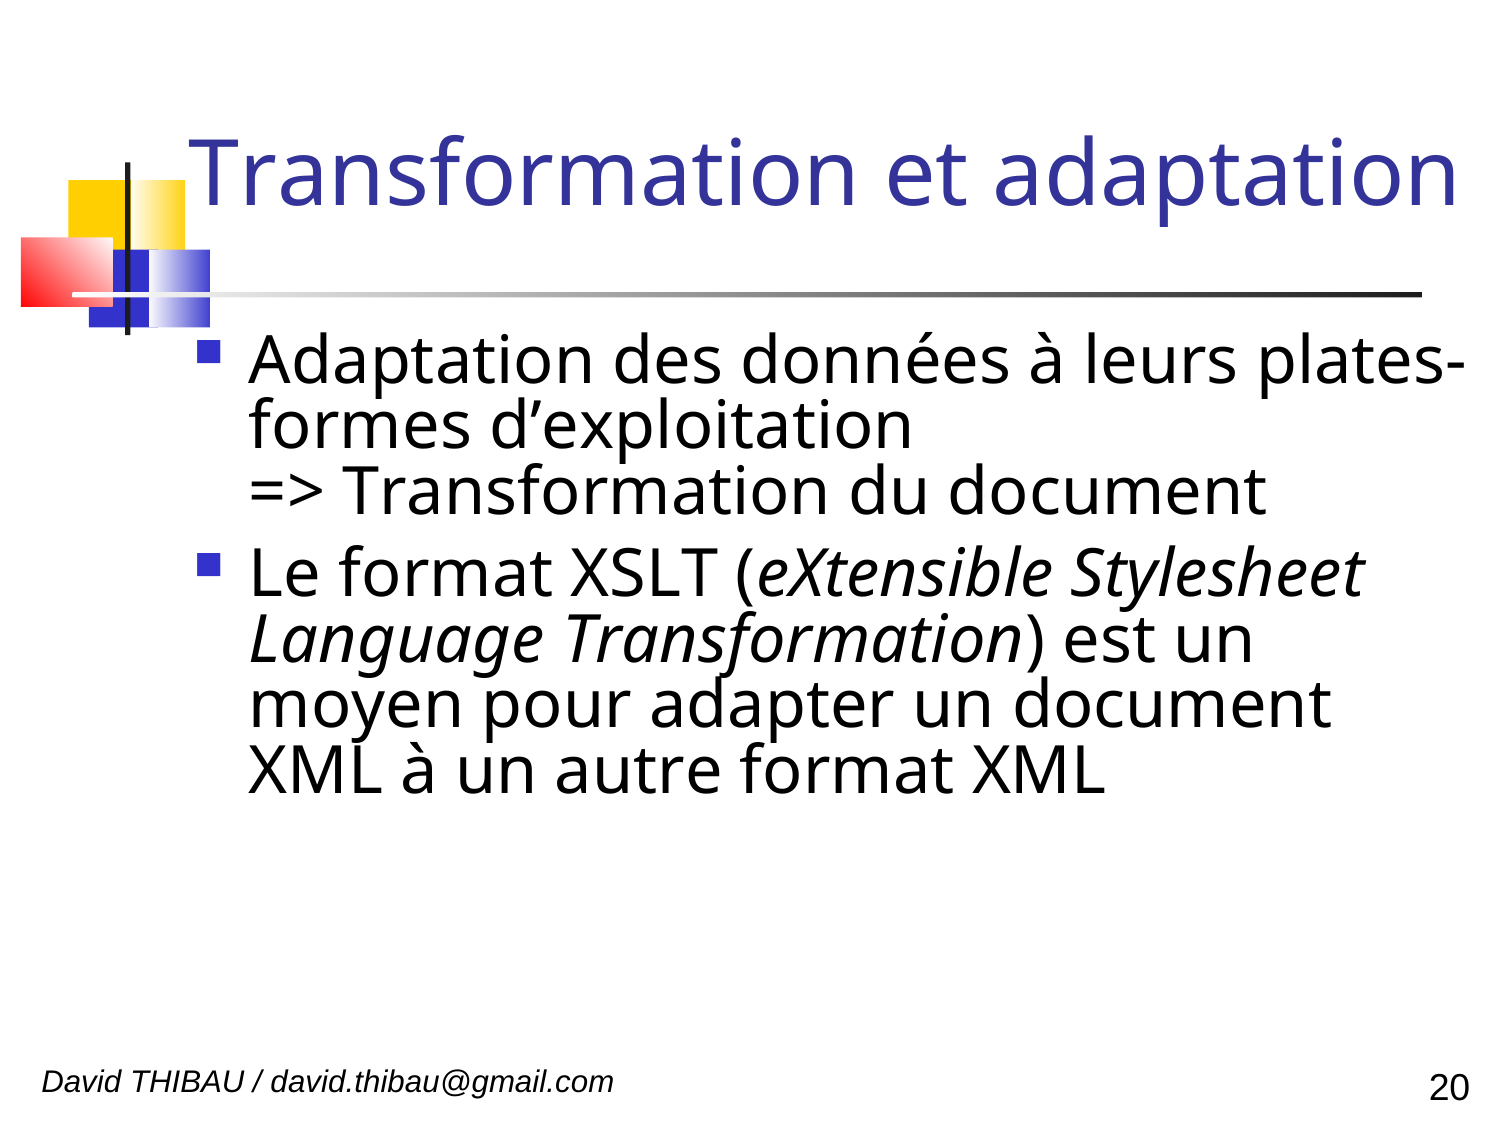

# Transformation et adaptation
Adaptation des données à leurs plates-formes d’exploitation
=> Transformation du document
Le format XSLT (eXtensible Stylesheet Language Transformation) est un moyen pour adapter un document XML à un autre format XML